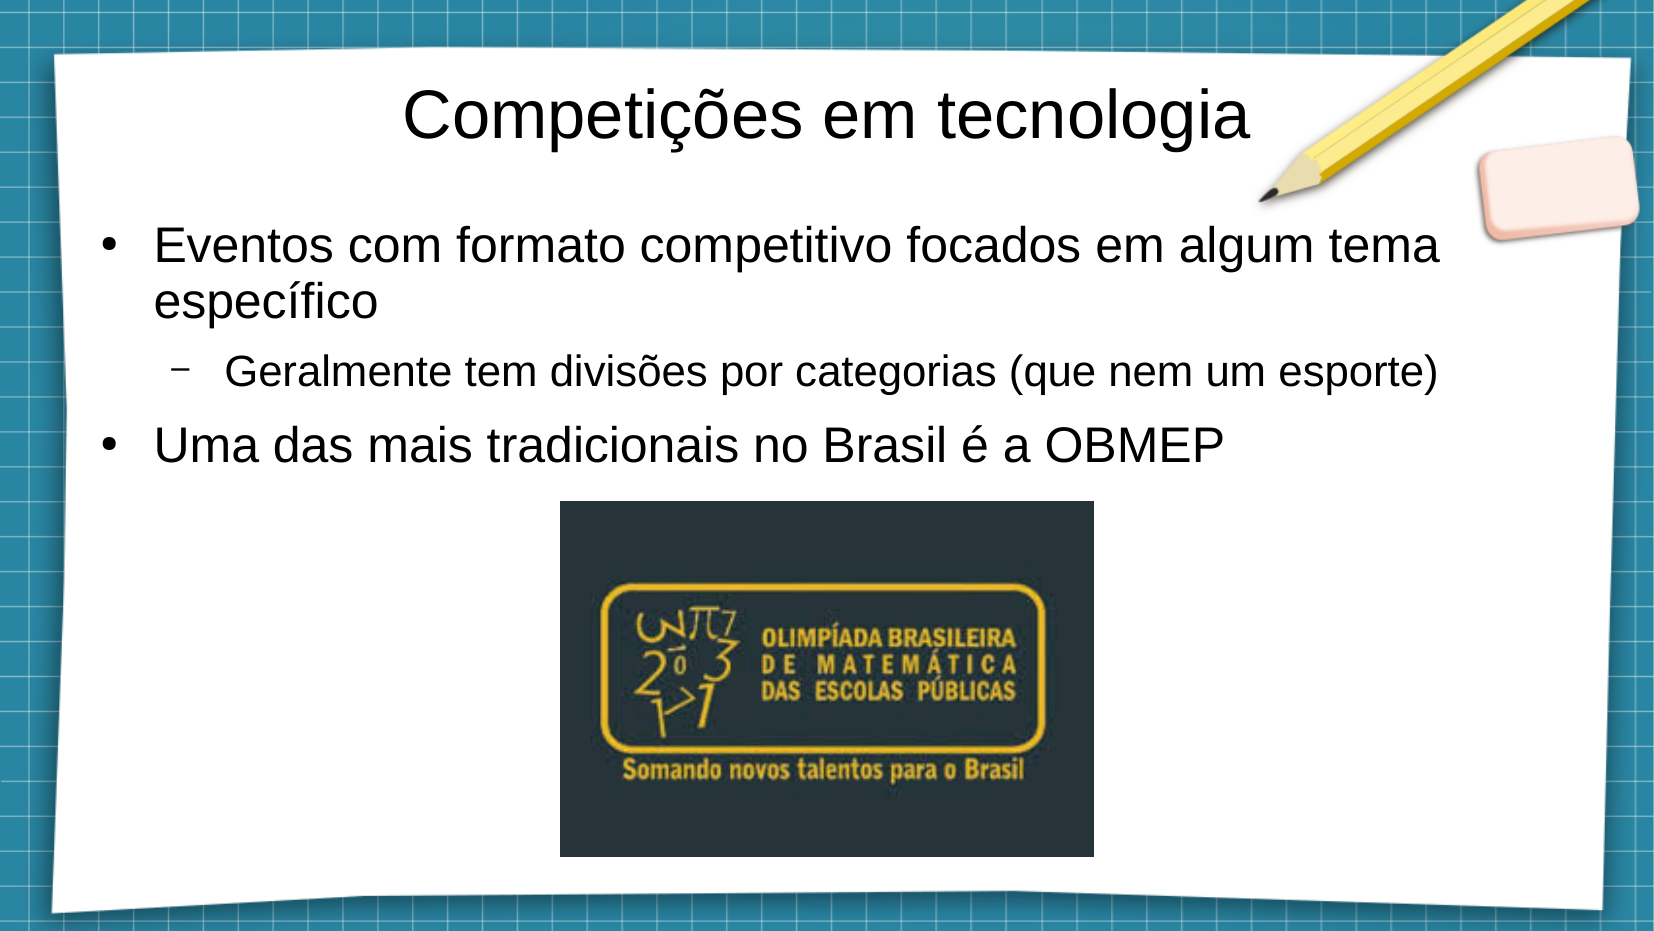

# Competições em tecnologia
Eventos com formato competitivo focados em algum tema específico
Geralmente tem divisões por categorias (que nem um esporte)
Uma das mais tradicionais no Brasil é a OBMEP